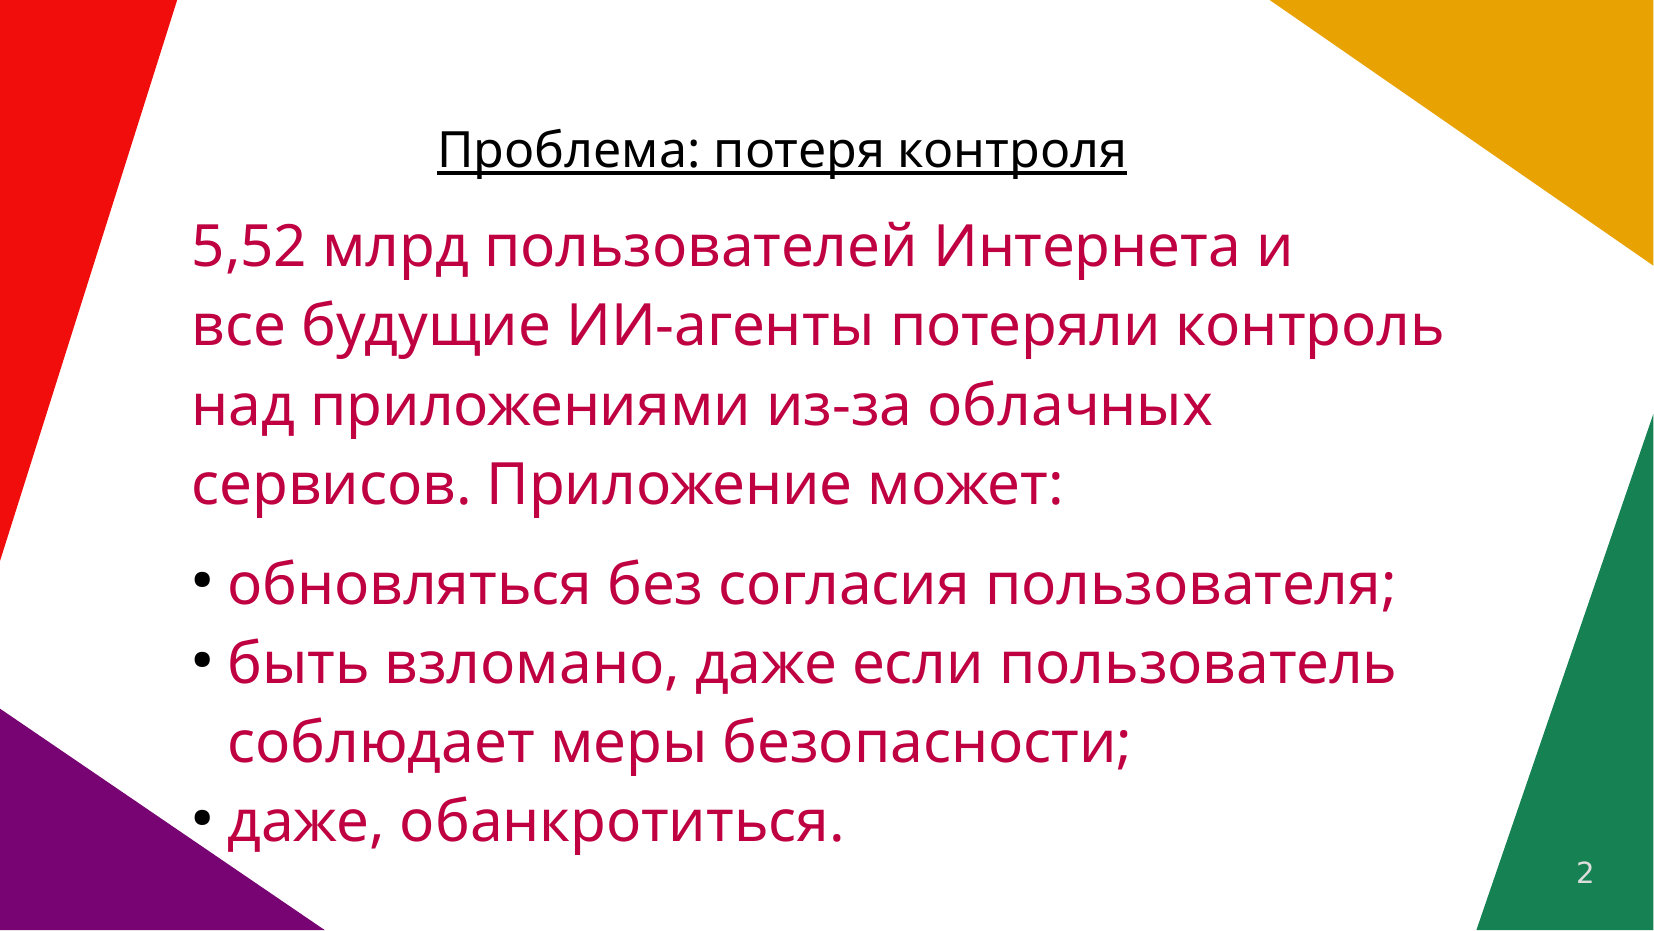

Проблема: потеря контроля
5,52 млрд пользователей Интернета и
все будущие ИИ-агенты потеряли контроль
над приложениями из-за облачных
сервисов. Приложение может:
обновляться без согласия пользователя;
быть взломано, даже если пользователь
соблюдает меры безопасности;
даже, обанкротиться.
2